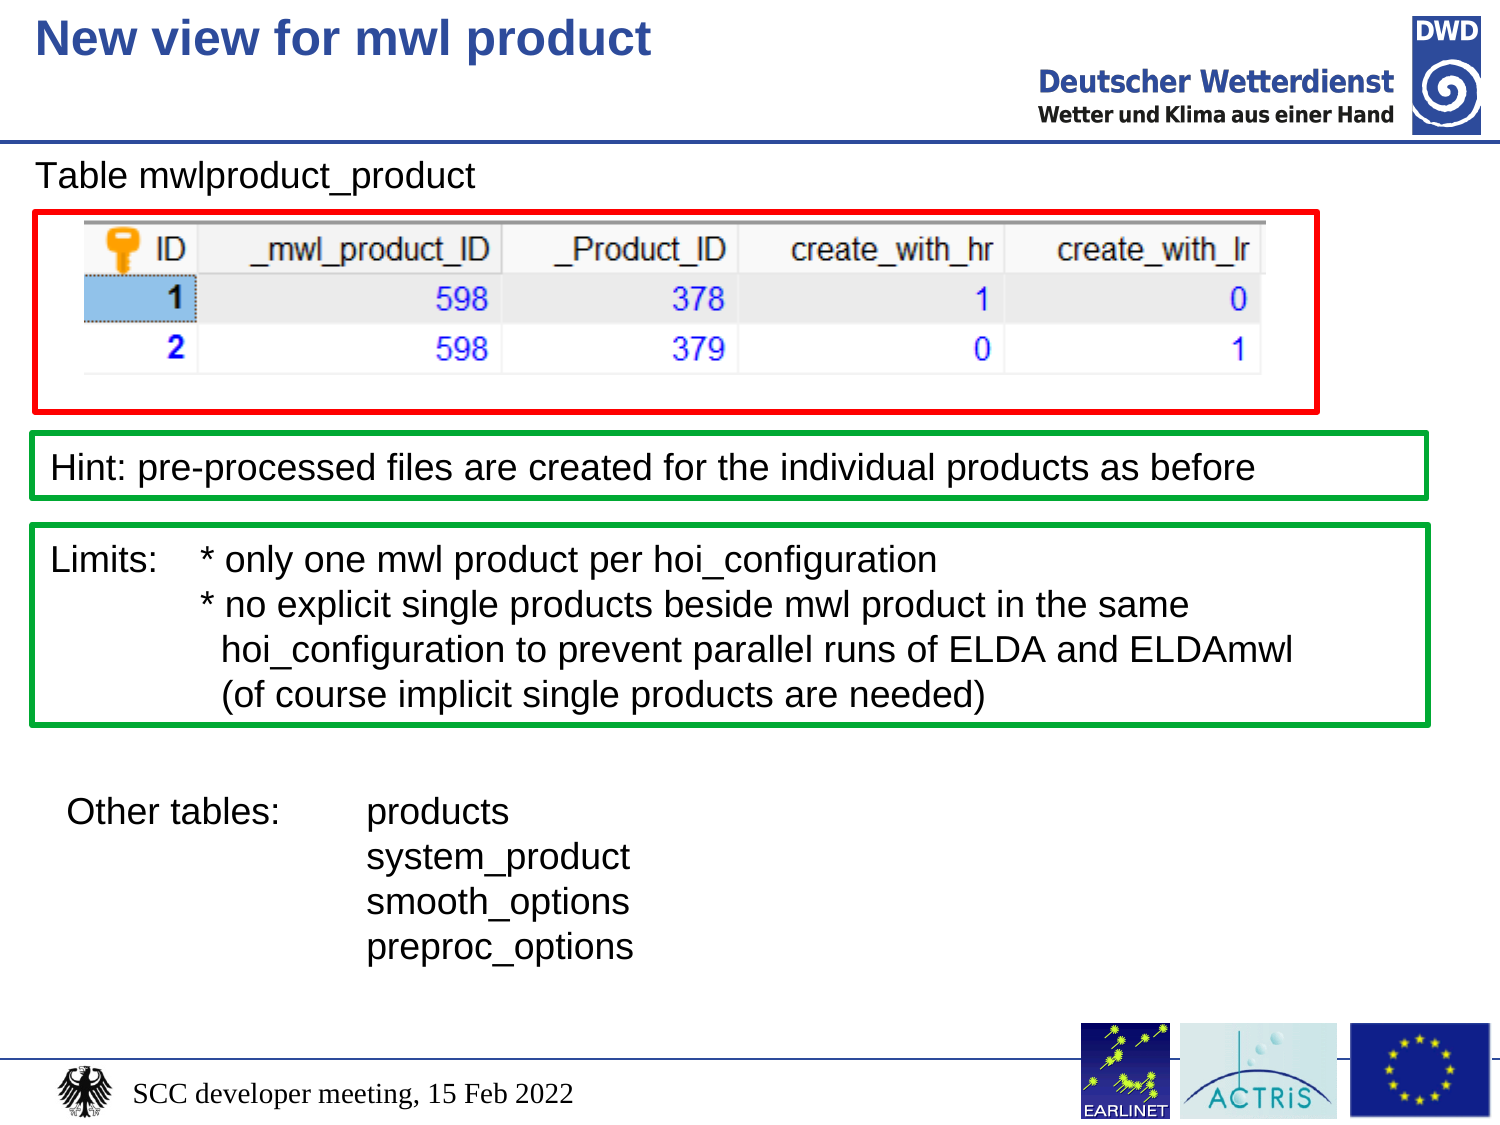

New view for mwl product
Table mwlproduct_product
Hint: pre-processed files are created for the individual products as before
Limits: 	* only one mwl product per hoi_configuration
	* no explicit single products beside mwl product in the same 			 hoi_configuration to prevent parallel runs of ELDA and ELDAmwl
	 (of course implicit single products are needed)
Other tables:	products
		system_product
		smooth_options
		preproc_options